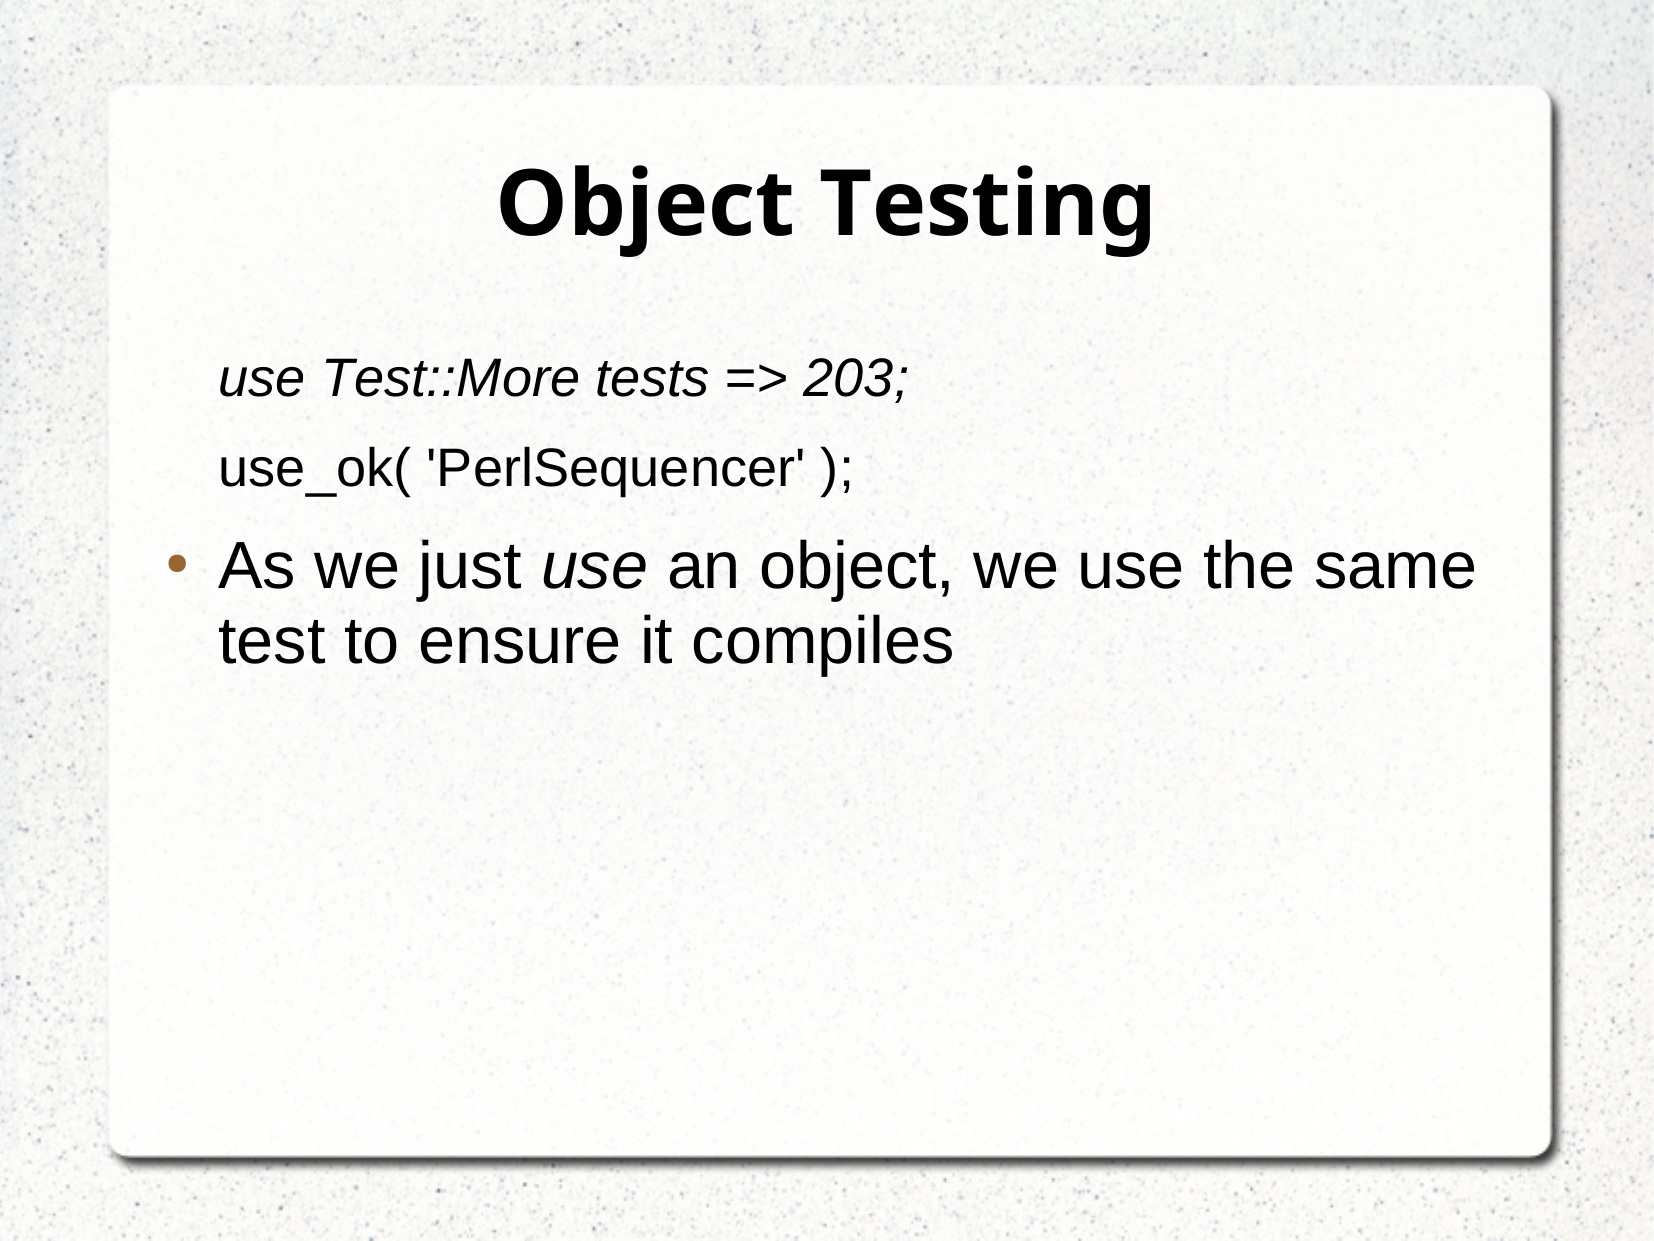

# Object Testing
use Test::More tests => 203;
use_ok( 'PerlSequencer' );
As we just use an object, we use the same test to ensure it compiles